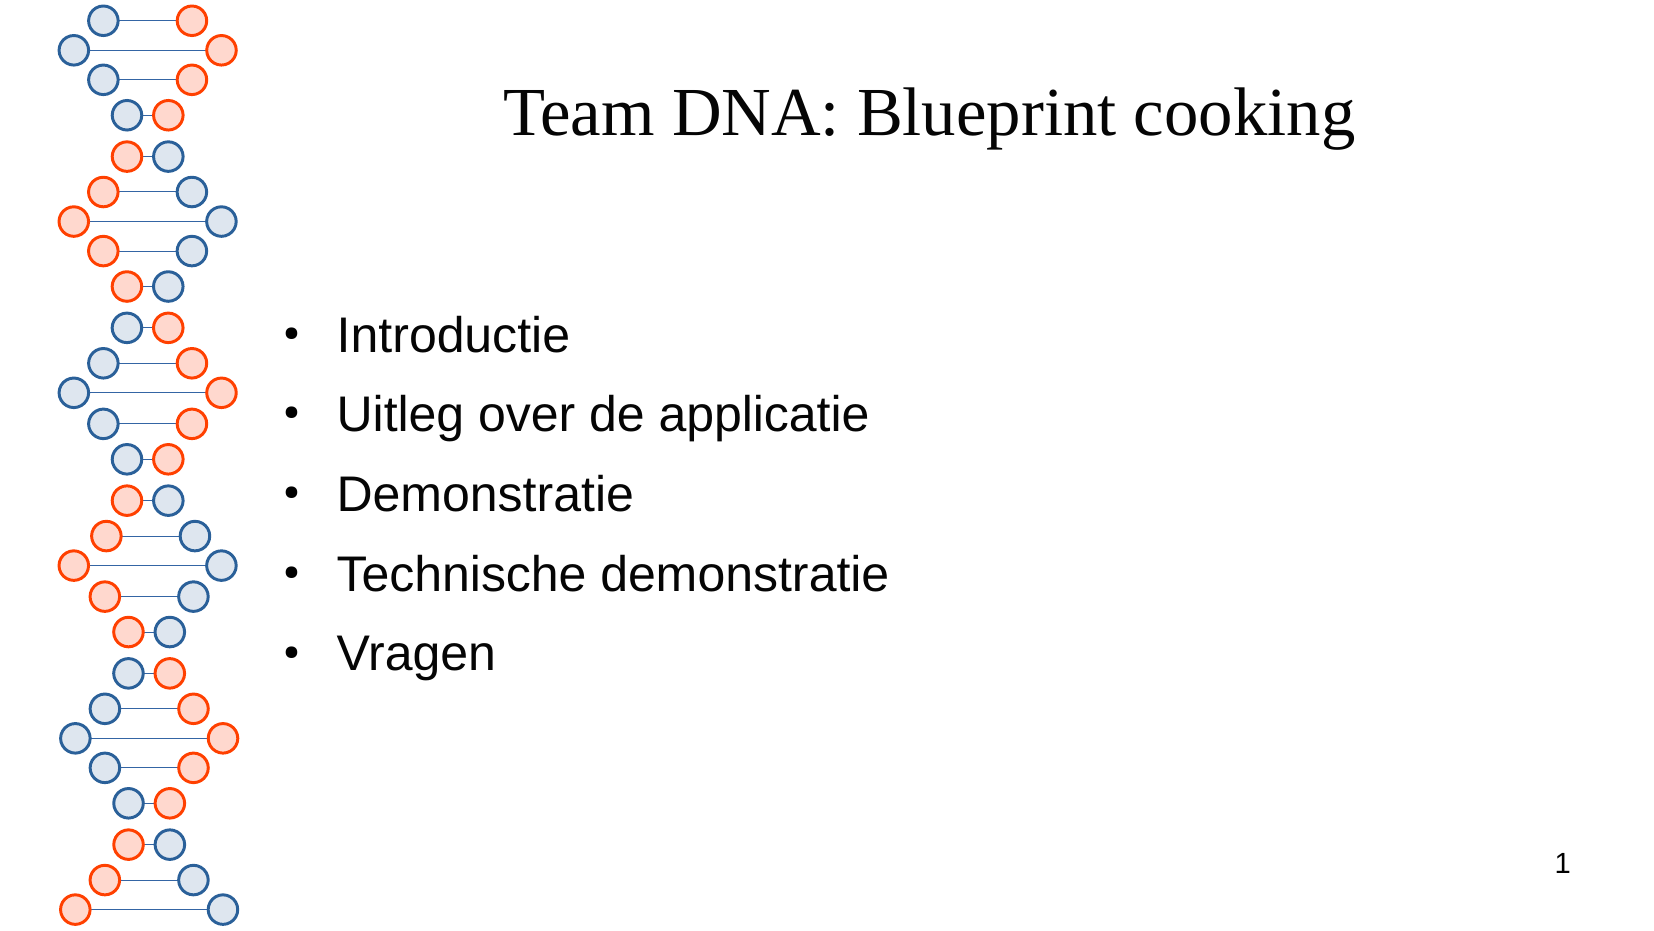

# Team DNA: Blueprint cooking
Introductie
Uitleg over de applicatie
Demonstratie
Technische demonstratie
Vragen
1